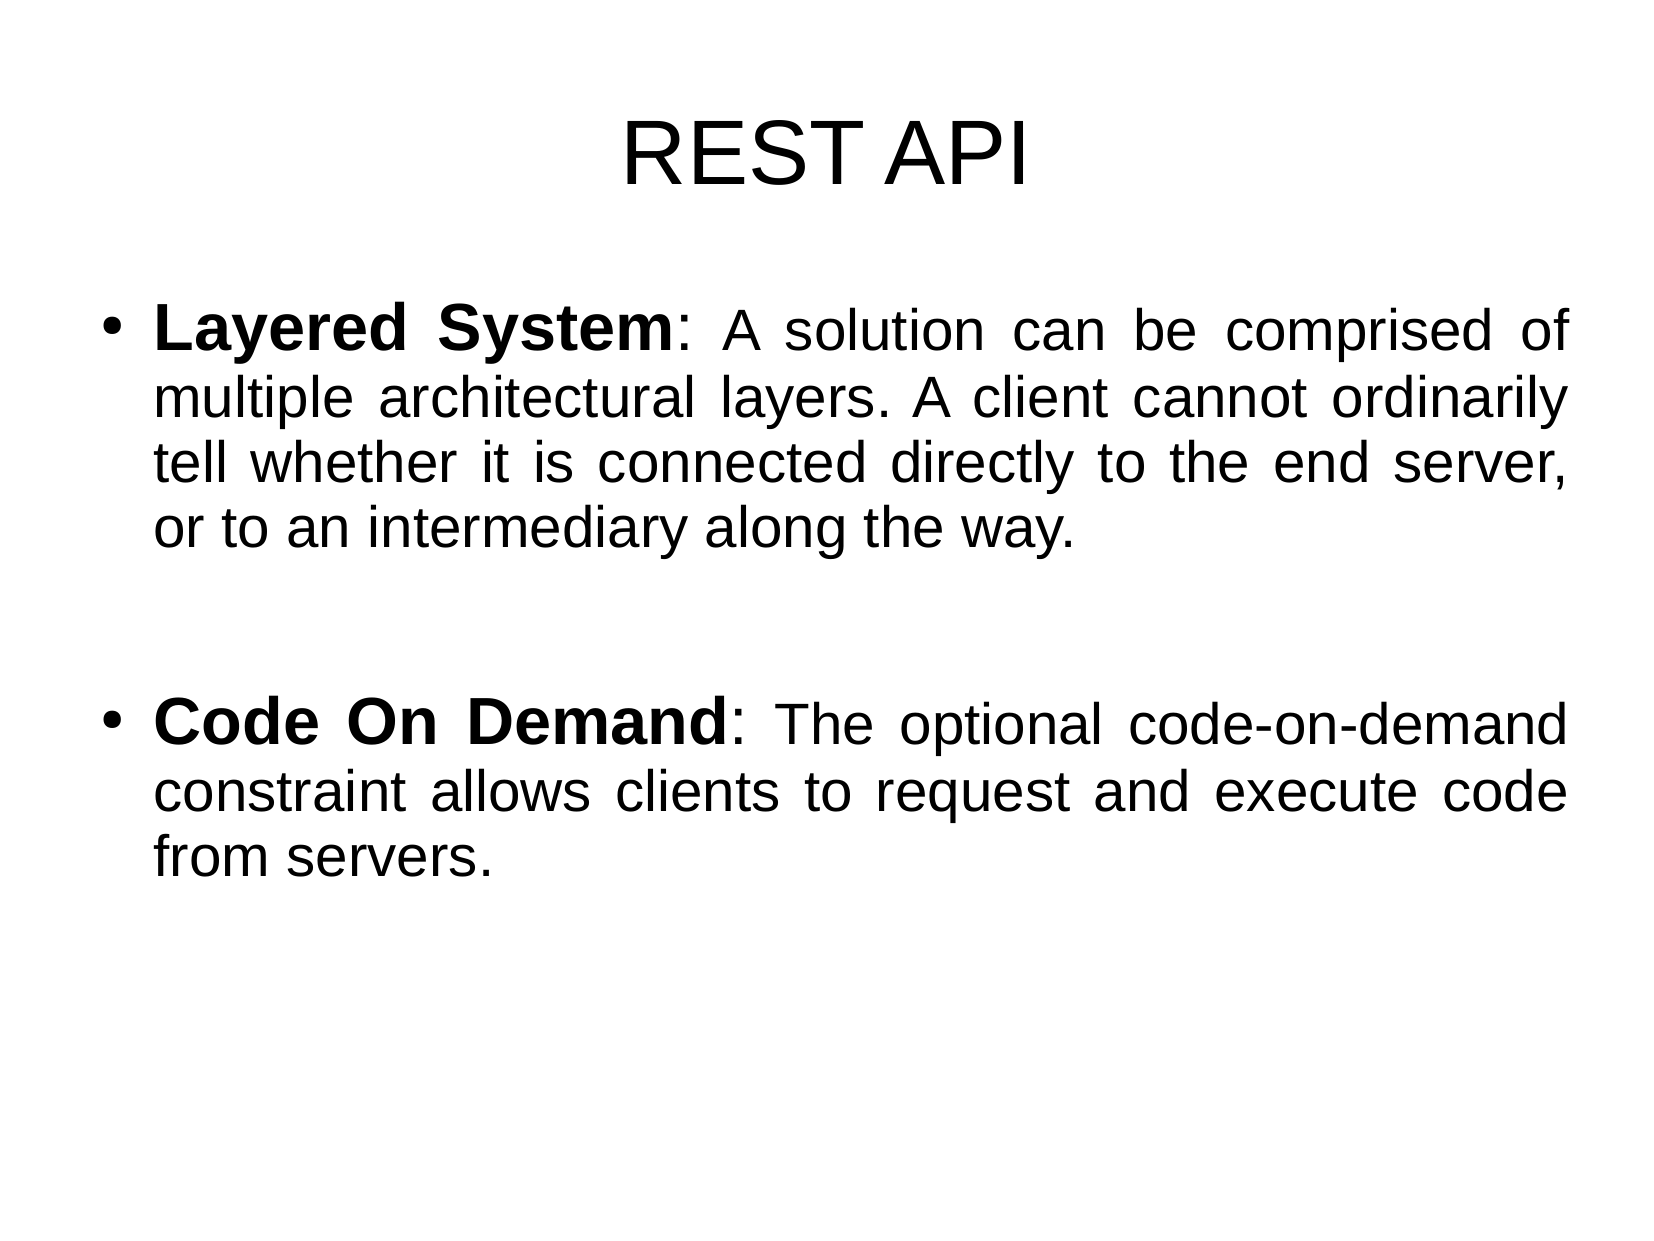

# REST API
Layered System: A solution can be comprised of multiple architectural layers. A client cannot ordinarily tell whether it is connected directly to the end server, or to an intermediary along the way.
Code On Demand: The optional code-on-demand constraint allows clients to request and execute code from servers.